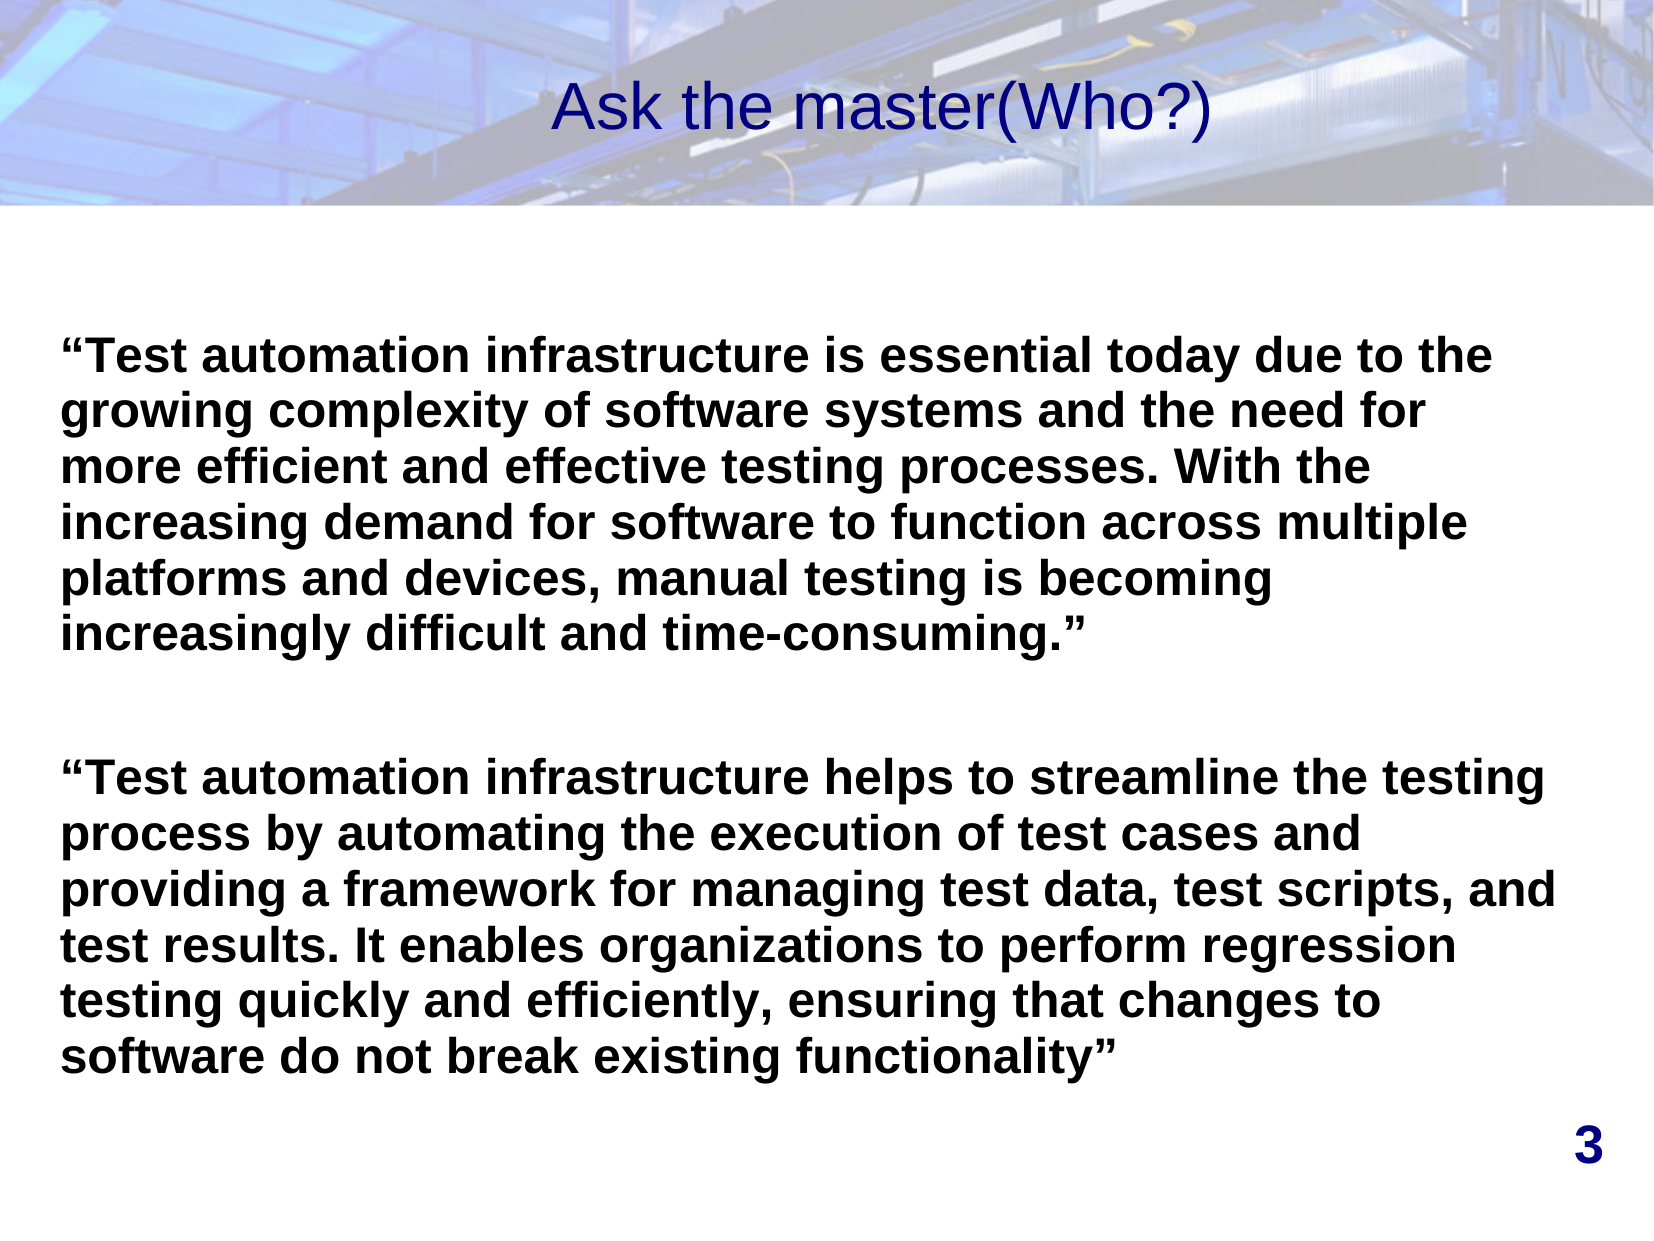

# Ask the master(Who?)
“Test automation infrastructure is essential today due to the growing complexity of software systems and the need for more efficient and effective testing processes. With the increasing demand for software to function across multiple platforms and devices, manual testing is becoming increasingly difficult and time-consuming.”
“Test automation infrastructure helps to streamline the testing process by automating the execution of test cases and providing a framework for managing test data, test scripts, and test results. It enables organizations to perform regression testing quickly and efficiently, ensuring that changes to software do not break existing functionality”
3